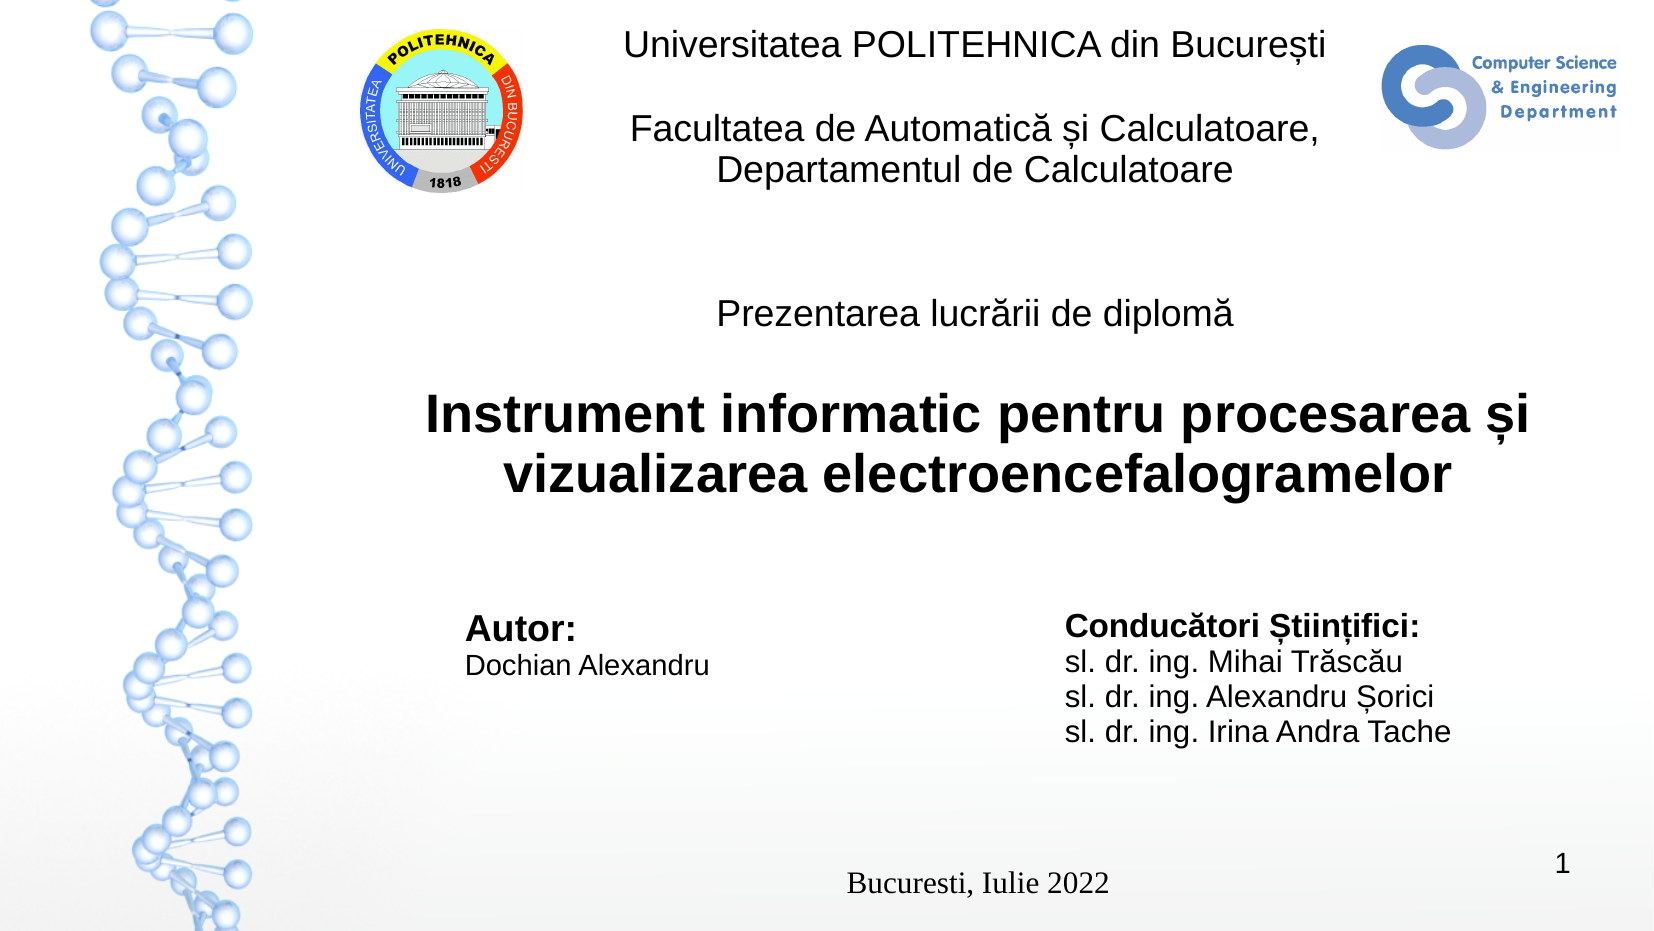

# Bucuresti, Iulie 2022
Universitatea POLITEHNICA din București
Facultatea de Automatică și Calculatoare,
Departamentul de Calculatoare
Prezentarea lucrării de diplomă
Instrument informatic pentru procesarea și vizualizarea electroencefalogramelor
Autor:
Dochian Alexandru
Conducători Științifici:
sl. dr. ing. Mihai Trăscău
sl. dr. ing. Alexandru Șorici
sl. dr. ing. Irina Andra Tache
1